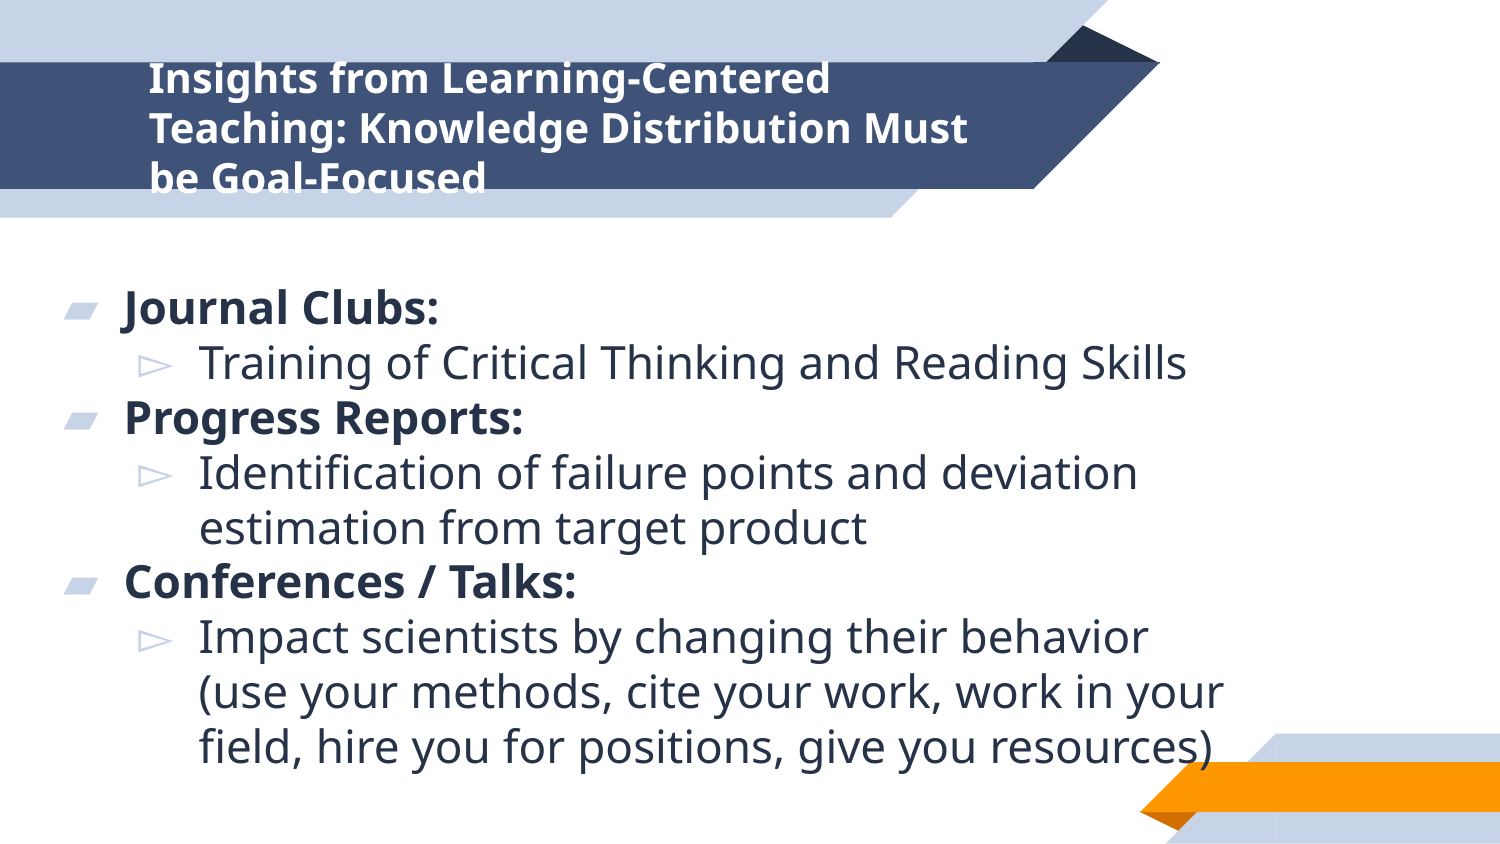

# Insights from Learning-Centered Teaching: Knowledge Distribution Must be Goal-Focused
Journal Clubs:
Training of Critical Thinking and Reading Skills
Progress Reports:
Identification of failure points and deviation estimation from target product
Conferences / Talks:
Impact scientists by changing their behavior (use your methods, cite your work, work in your field, hire you for positions, give you resources)